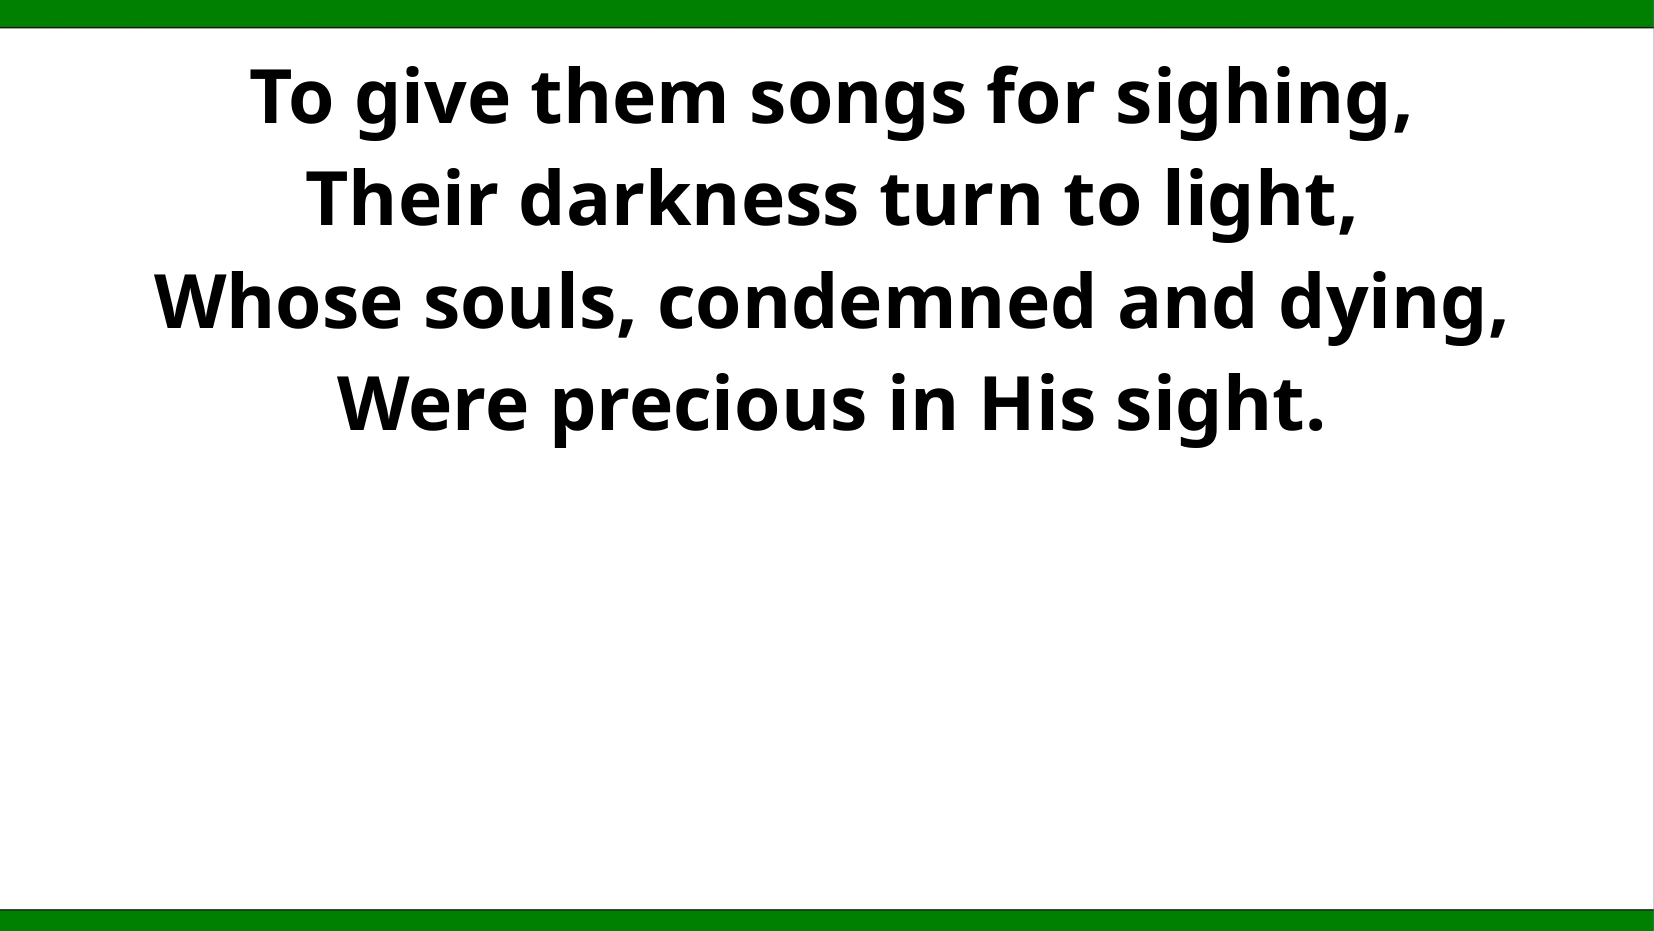

To give them songs for sighing,
Their darkness turn to light,
Whose souls, condemned and dying,
Were precious in His sight.